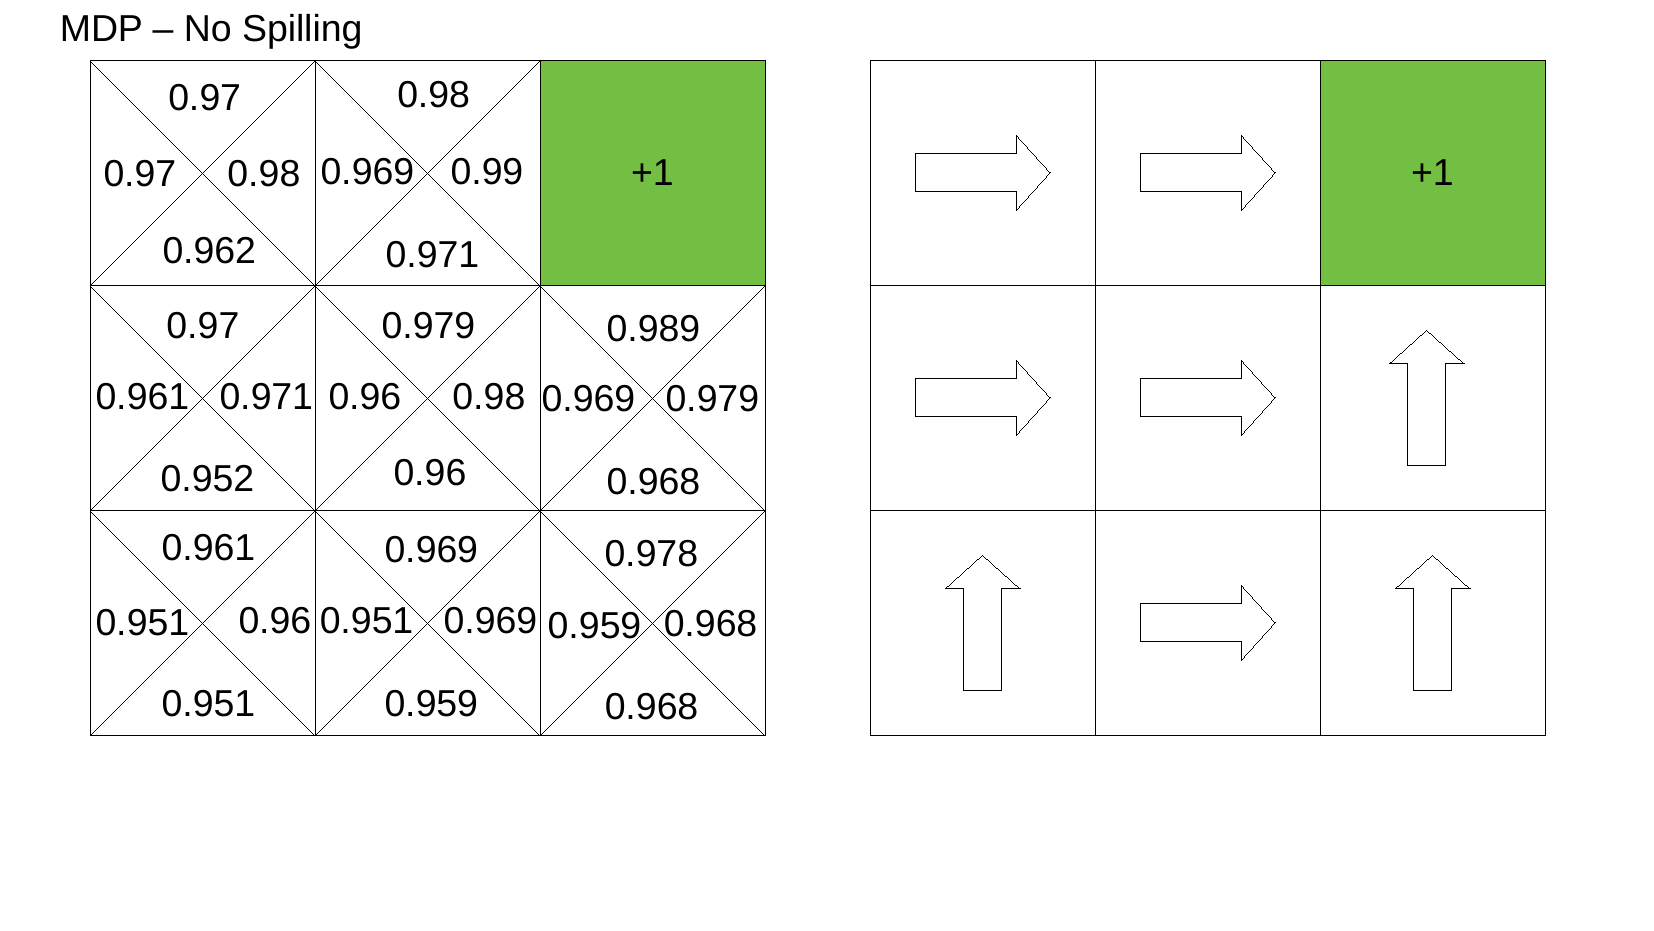

MDP – No Spilling
+1
+1
0.98
0.97
0.969
0.99
0.97
0.98
0.962
0.971
0.97
0.979
0.989
0.961
0.971
0.96
0.98
0.969
0.979
0.96
0.952
0.968
0.961
0.969
0.978
0.951
0.969
0.96
0.951
0.968
0.959
0.959
0.951
0.968